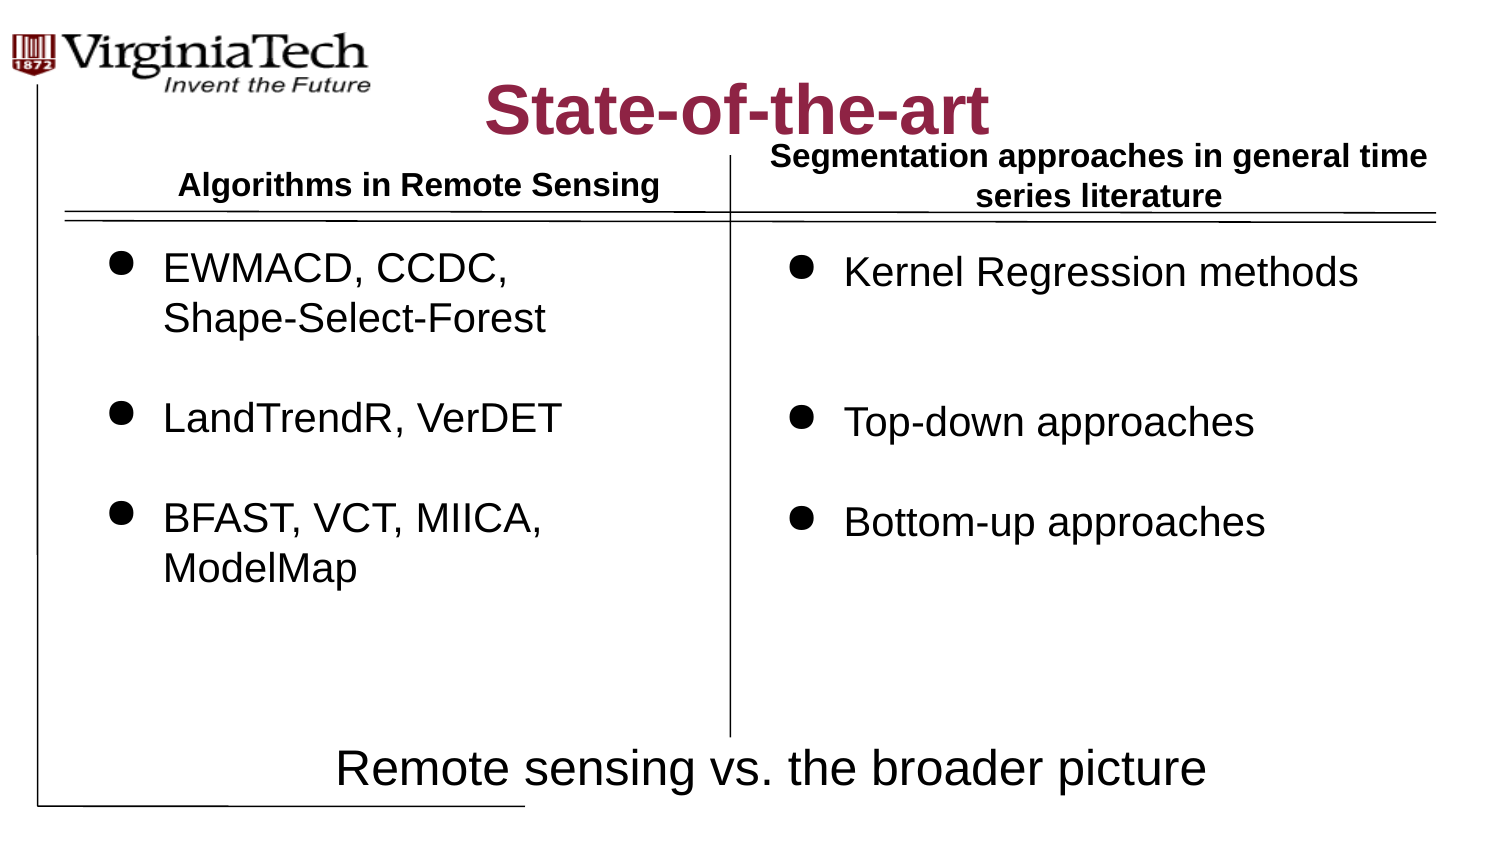

# State-of-the-art
Segmentation approaches in general time series literature
Algorithms in Remote Sensing
EWMACD, CCDC,
Shape-Select-Forest
LandTrendR, VerDET
BFAST, VCT, MIICA, ModelMap
Kernel Regression methods
Top-down approaches
Bottom-up approaches
Remote sensing vs. the broader picture